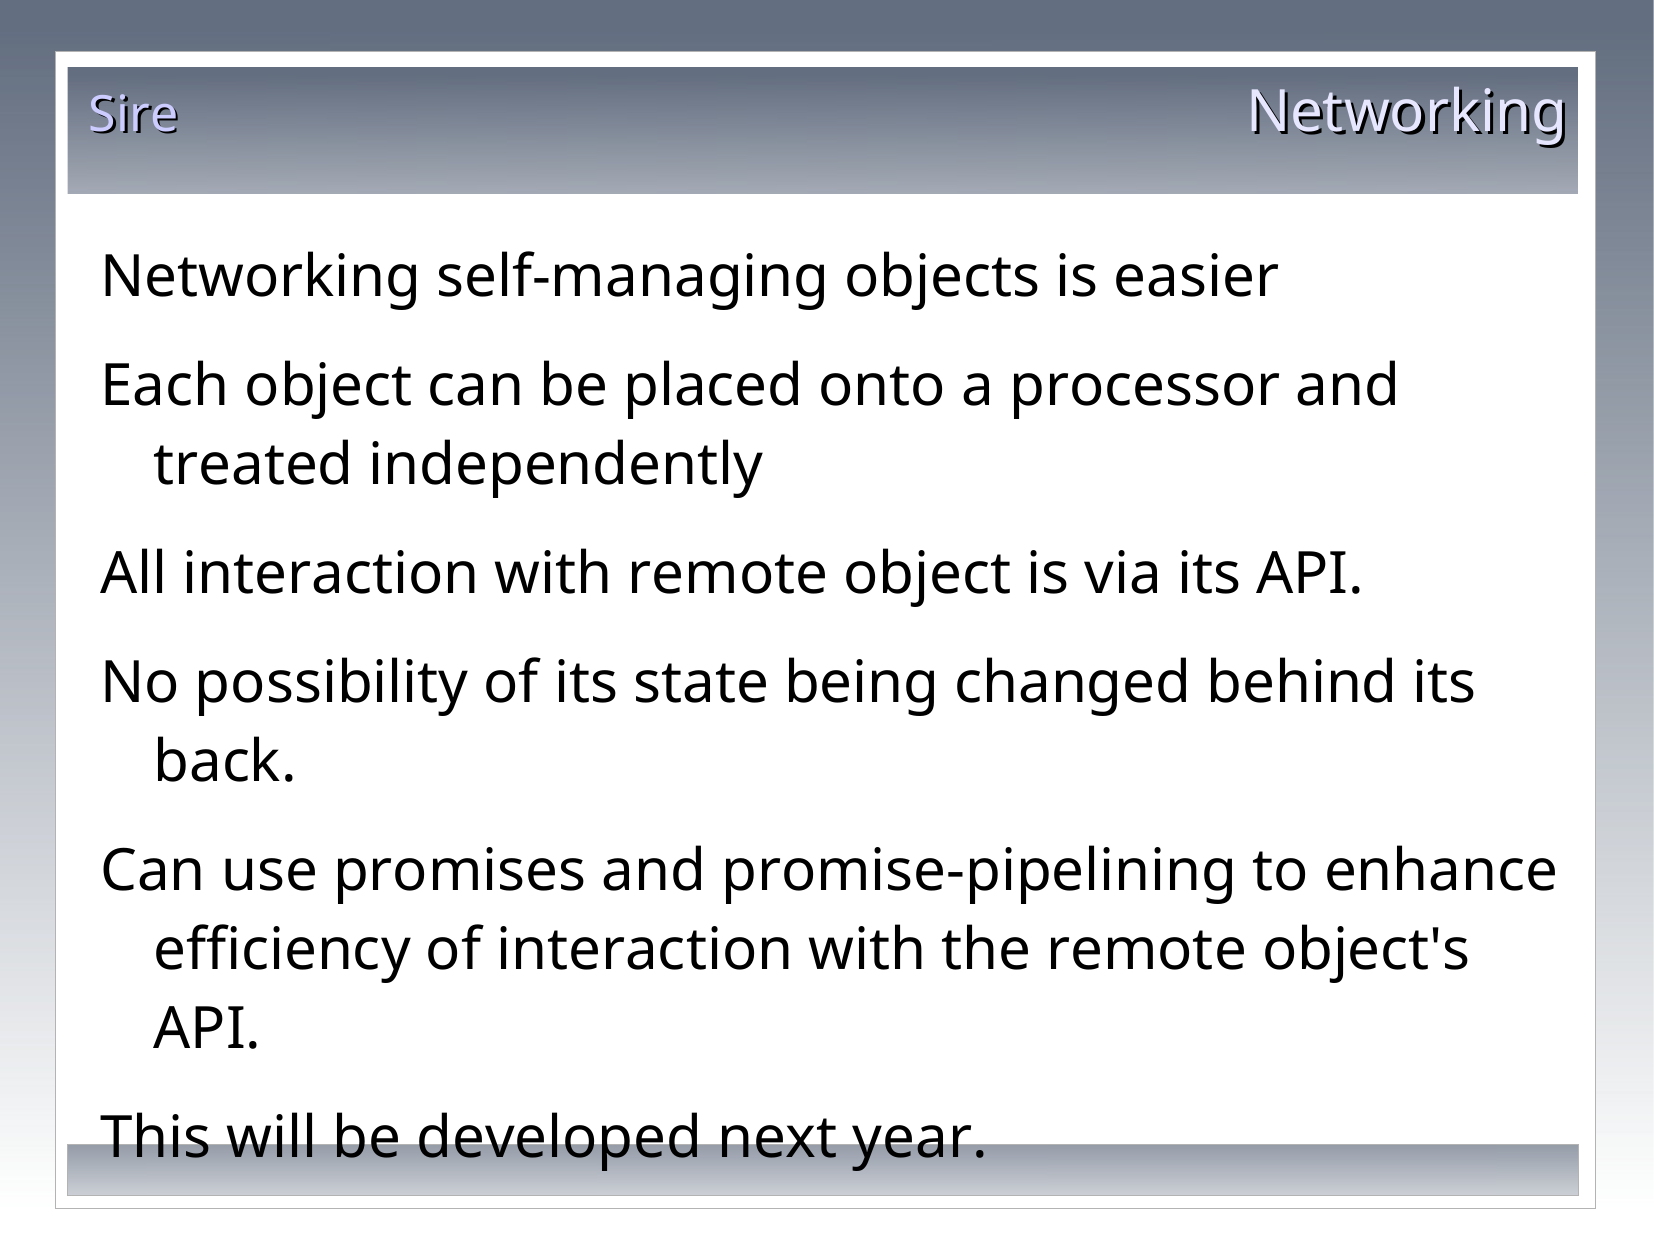

# Networking
Networking self-managing objects is easier
Each object can be placed onto a processor and treated independently
All interaction with remote object is via its API.
No possibility of its state being changed behind its back.
Can use promises and promise-pipelining to enhance efficiency of interaction with the remote object's API.
This will be developed next year.